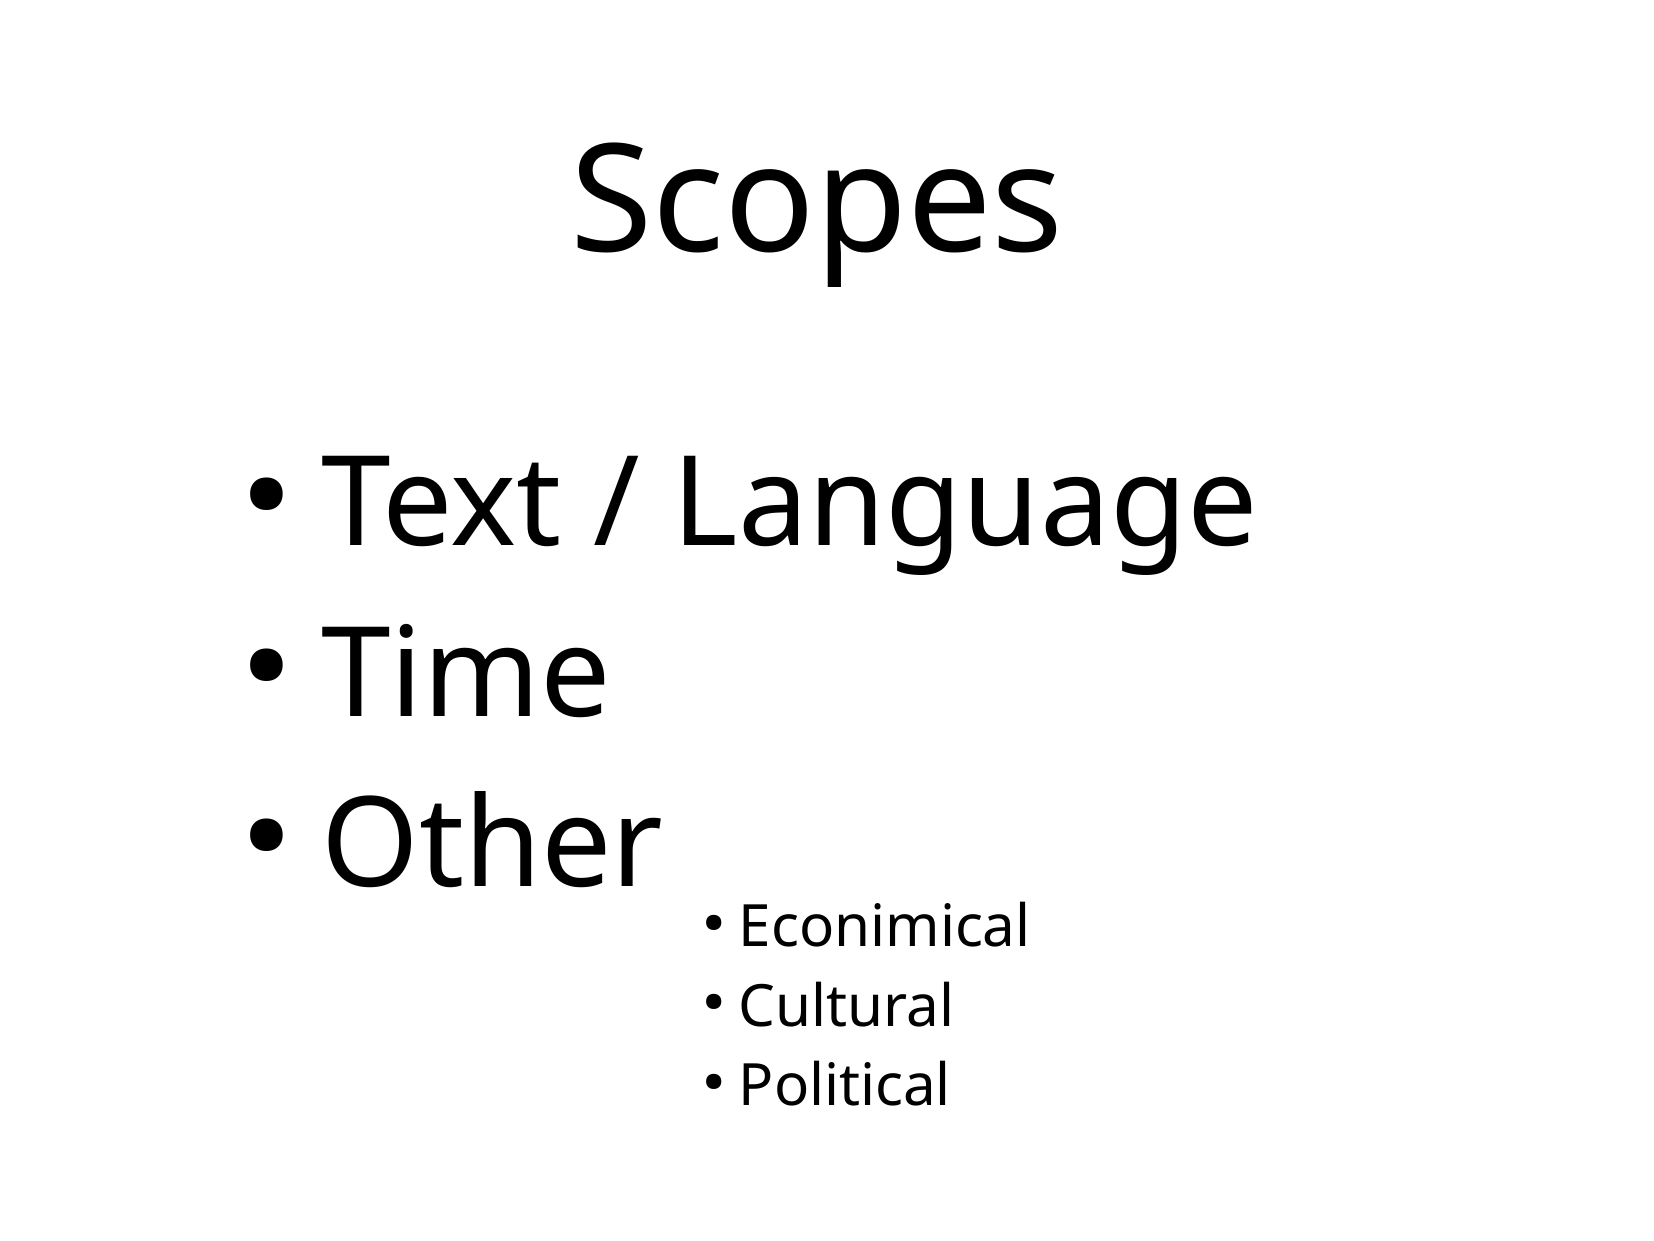

Scopes
 Text / Language
 Time
 Other
Econimical
Cultural
Political